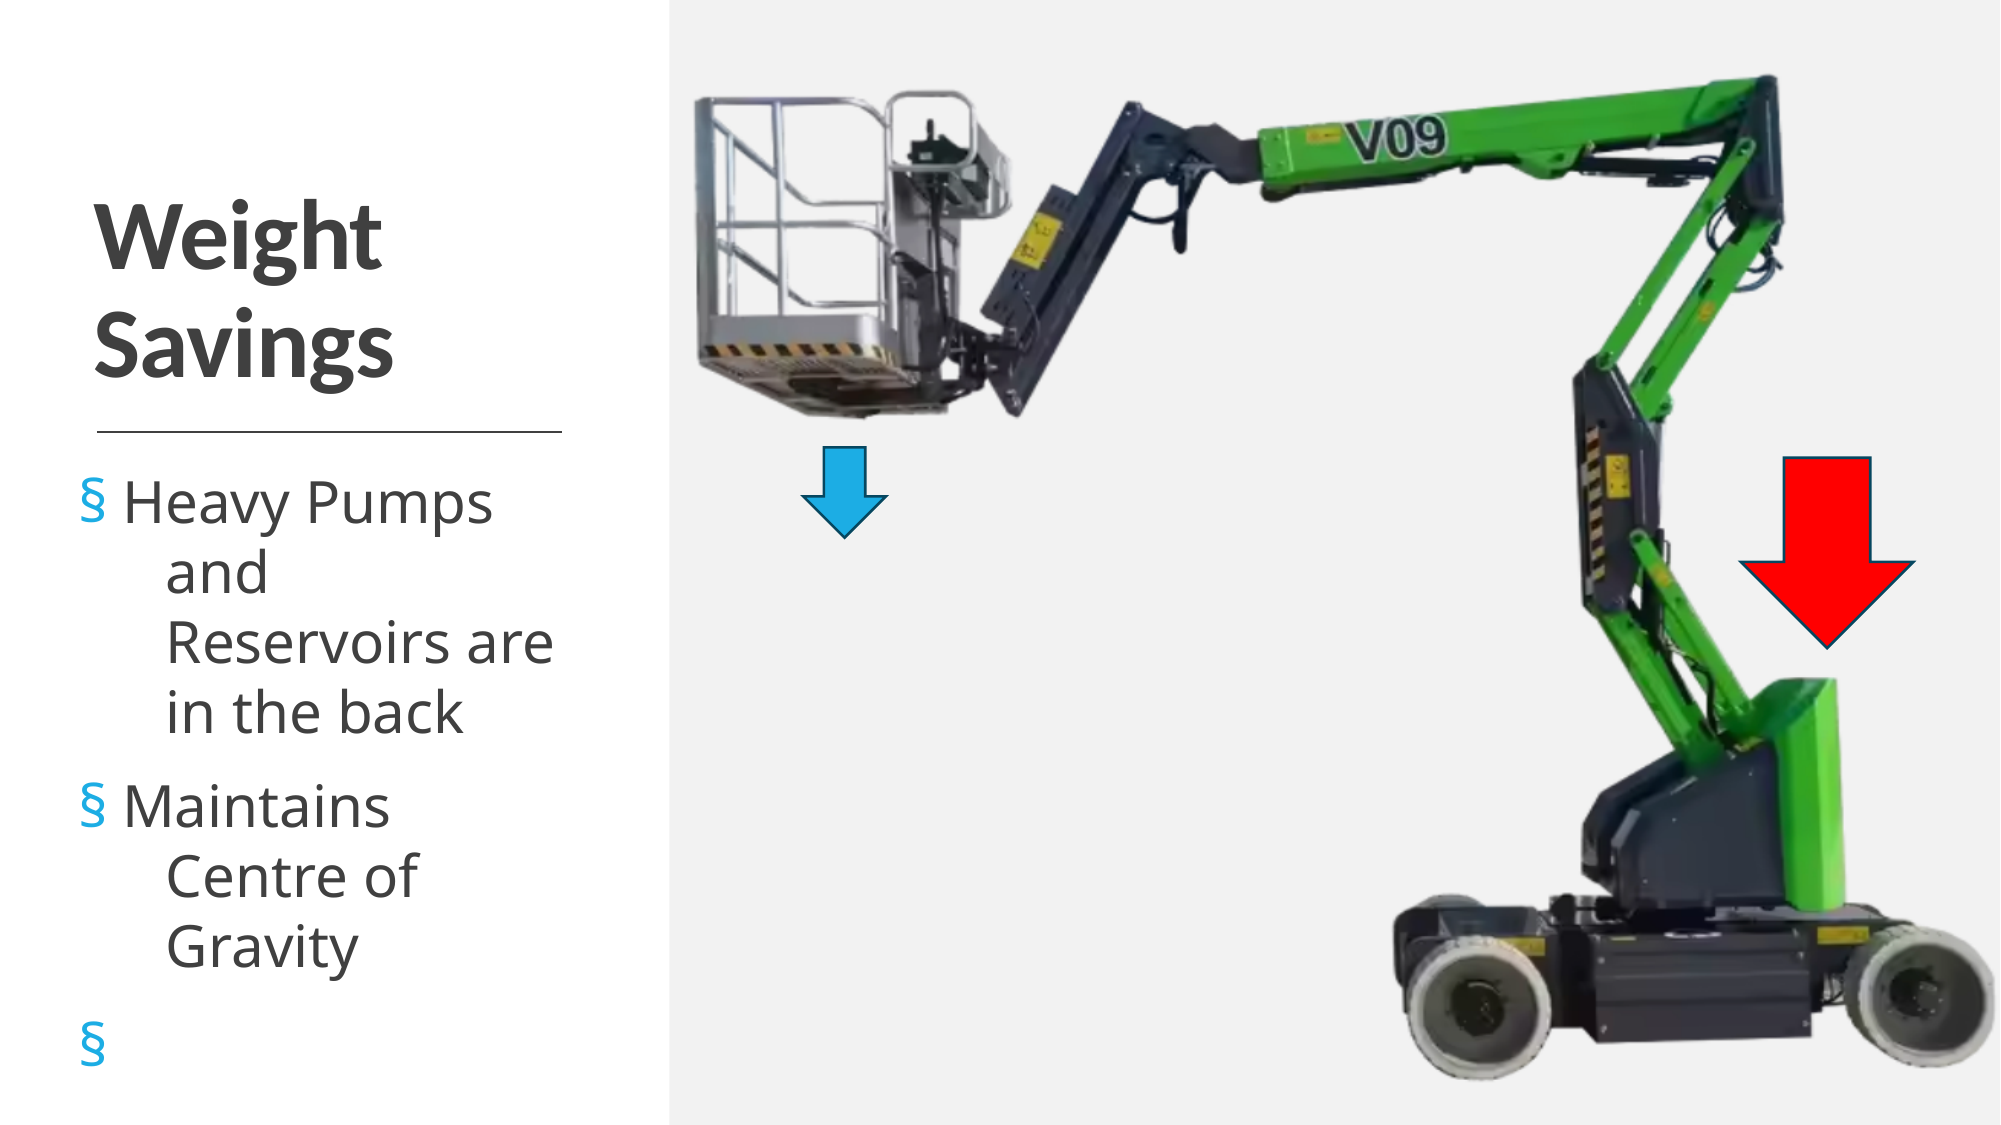

# Weight Savings
Heavy Pumps and Reservoirs are in the back
Maintains Centre of Gravity